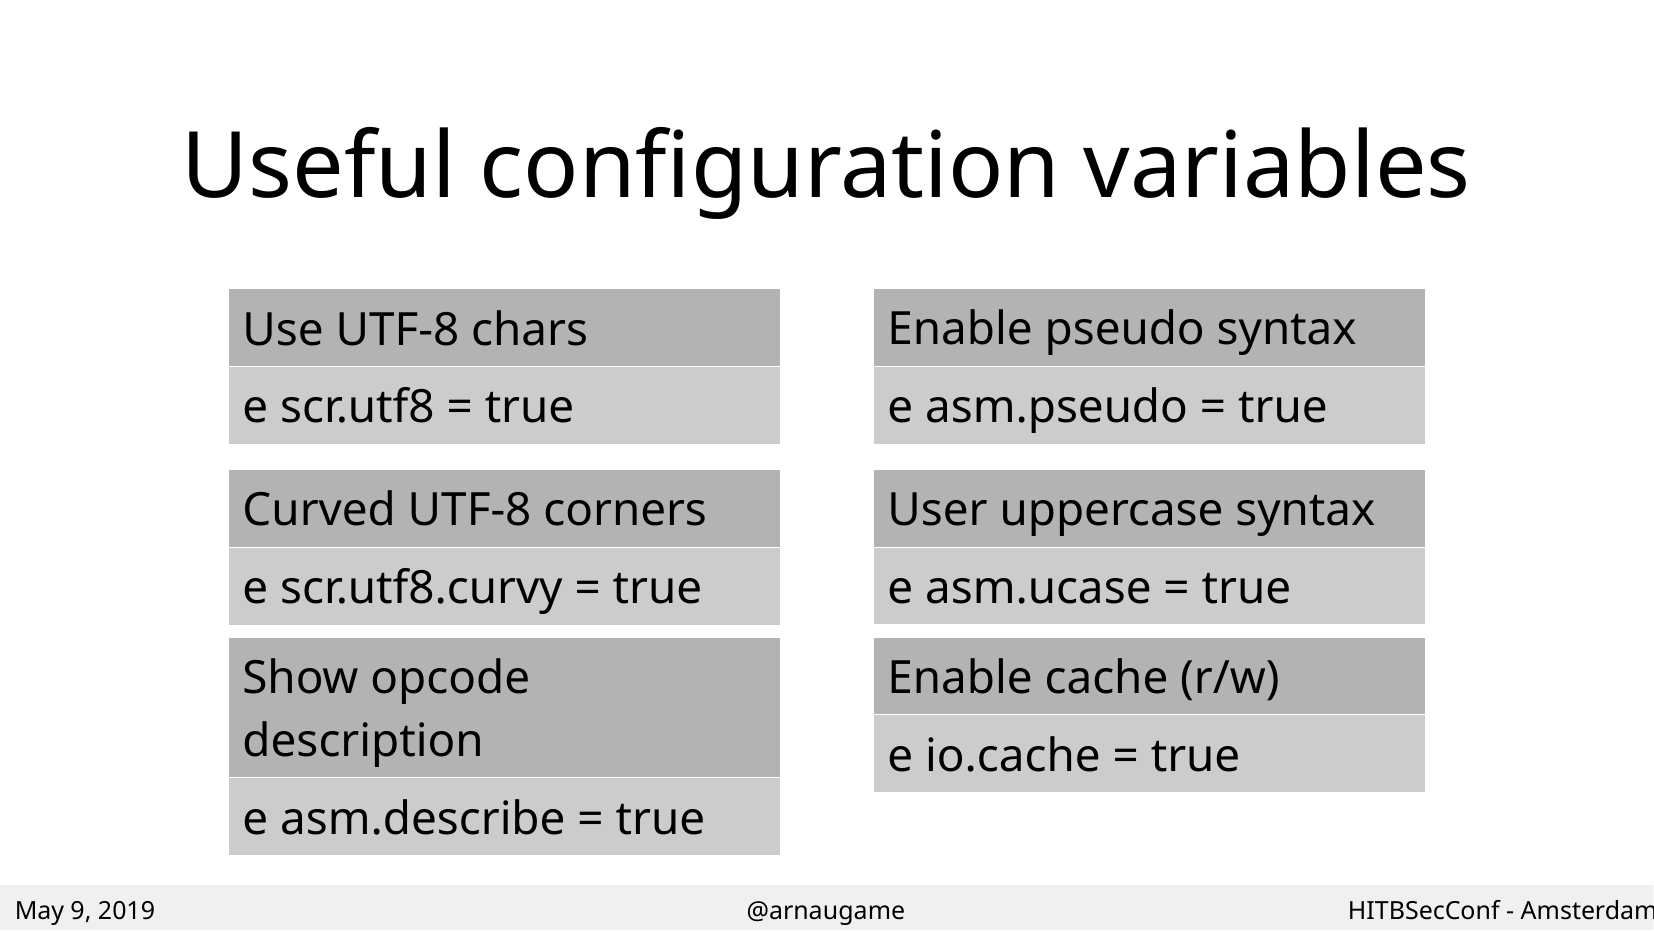

# Useful configuration variables
| Enable pseudo syntax |
| --- |
| e asm.pseudo = true |
| Use UTF-8 chars |
| --- |
| e scr.utf8 = true |
| User uppercase syntax |
| --- |
| e asm.ucase = true |
| Curved UTF-8 corners |
| --- |
| e scr.utf8.curvy = true |
| Enable cache (r/w) |
| --- |
| e io.cache = true |
| Show opcode description |
| --- |
| e asm.describe = true |
May 9, 2019
@arnaugamez
HITBSecConf - Amsterdam